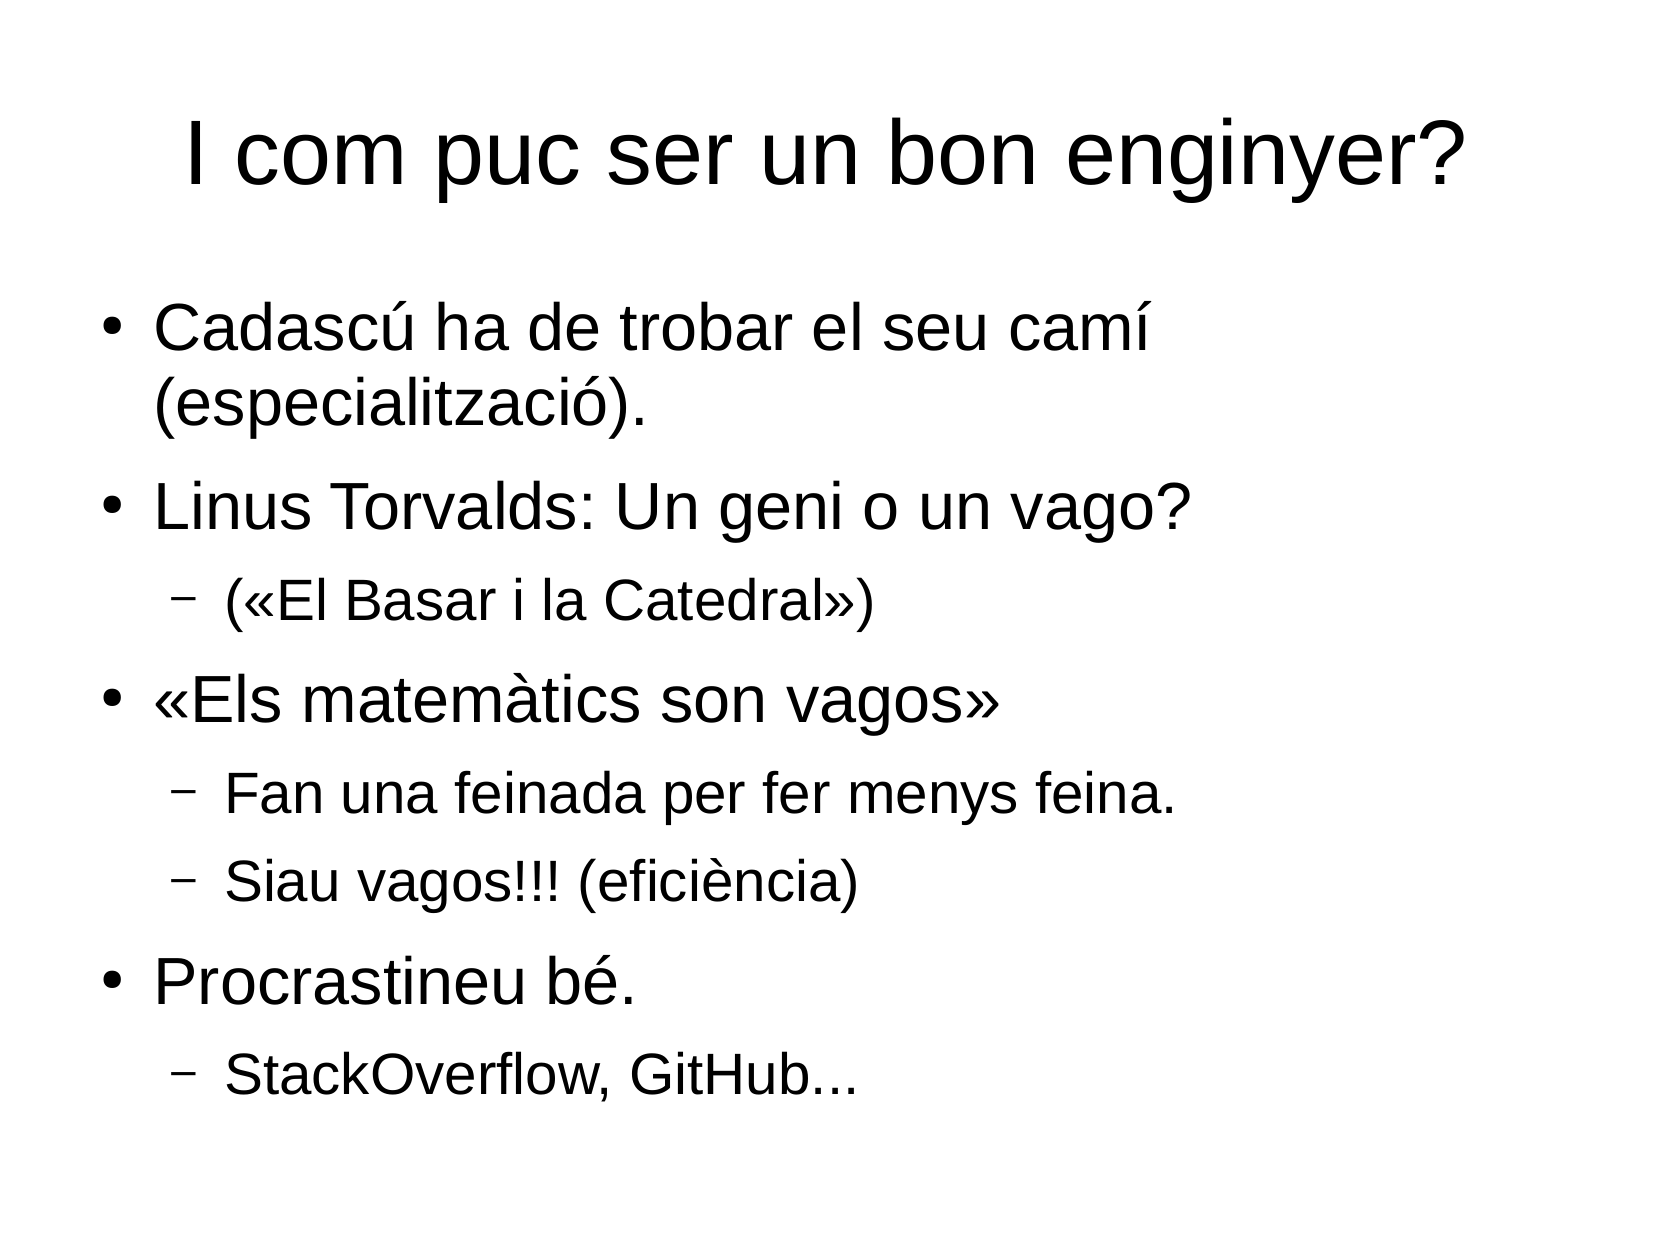

# I com puc ser un bon enginyer?
Cadascú ha de trobar el seu camí (especialització).
Linus Torvalds: Un geni o un vago?
(«El Basar i la Catedral»)
«Els matemàtics son vagos»
Fan una feinada per fer menys feina.
Siau vagos!!! (eficiència)
Procrastineu bé.
StackOverflow, GitHub...